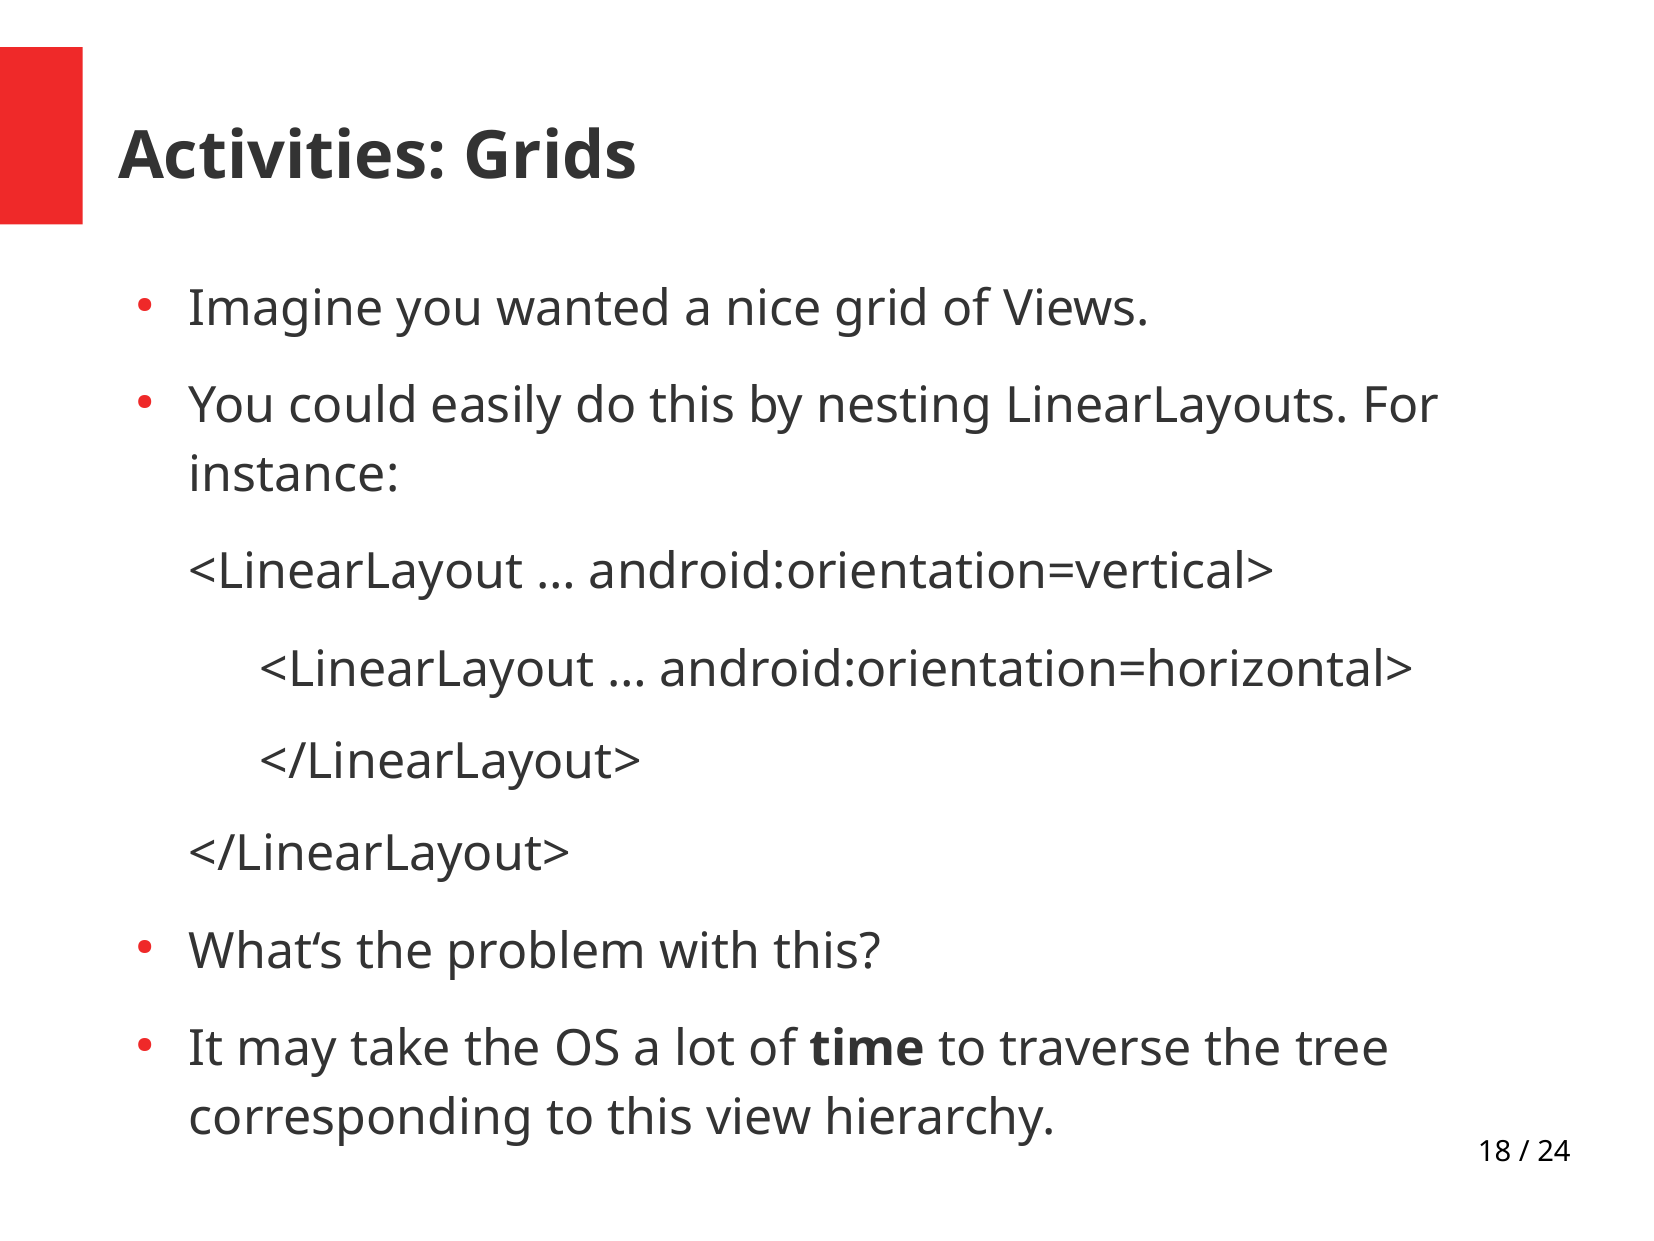

# Activities: Grids
Imagine you wanted a nice grid of Views.
You could easily do this by nesting LinearLayouts. For instance:
<LinearLayout … android:orientation=vertical>
<LinearLayout … android:orientation=horizontal>
</LinearLayout>
</LinearLayout>
What‘s the problem with this?
It may take the OS a lot of time to traverse the tree corresponding to this view hierarchy.
18